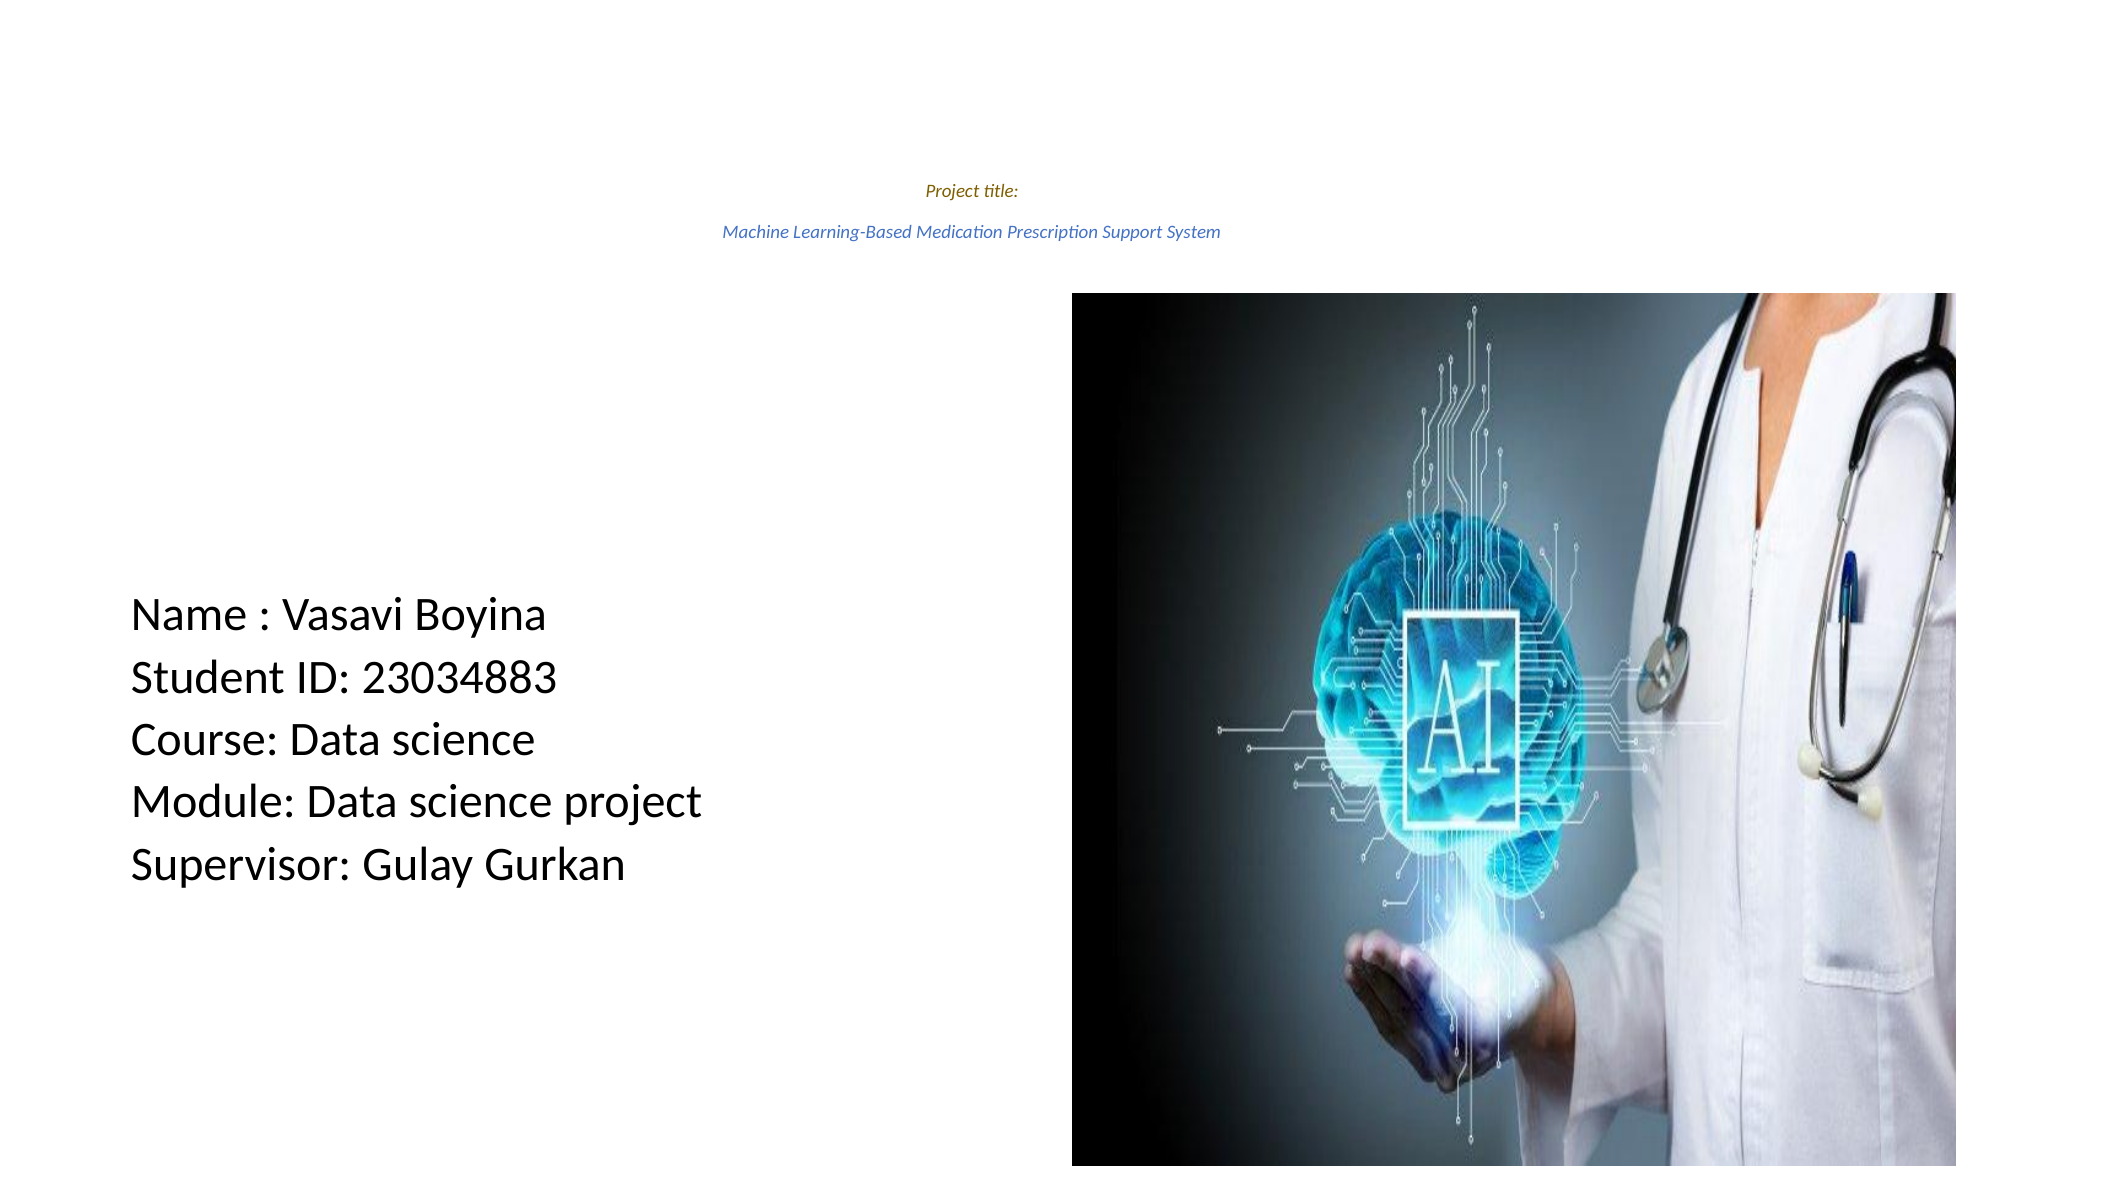

# Project title: Machine Learning-Based Medication Prescription Support System
Name : Vasavi Boyina
Student ID: 23034883
Course: Data science
Module: Data science project
Supervisor: Gulay Gurkan